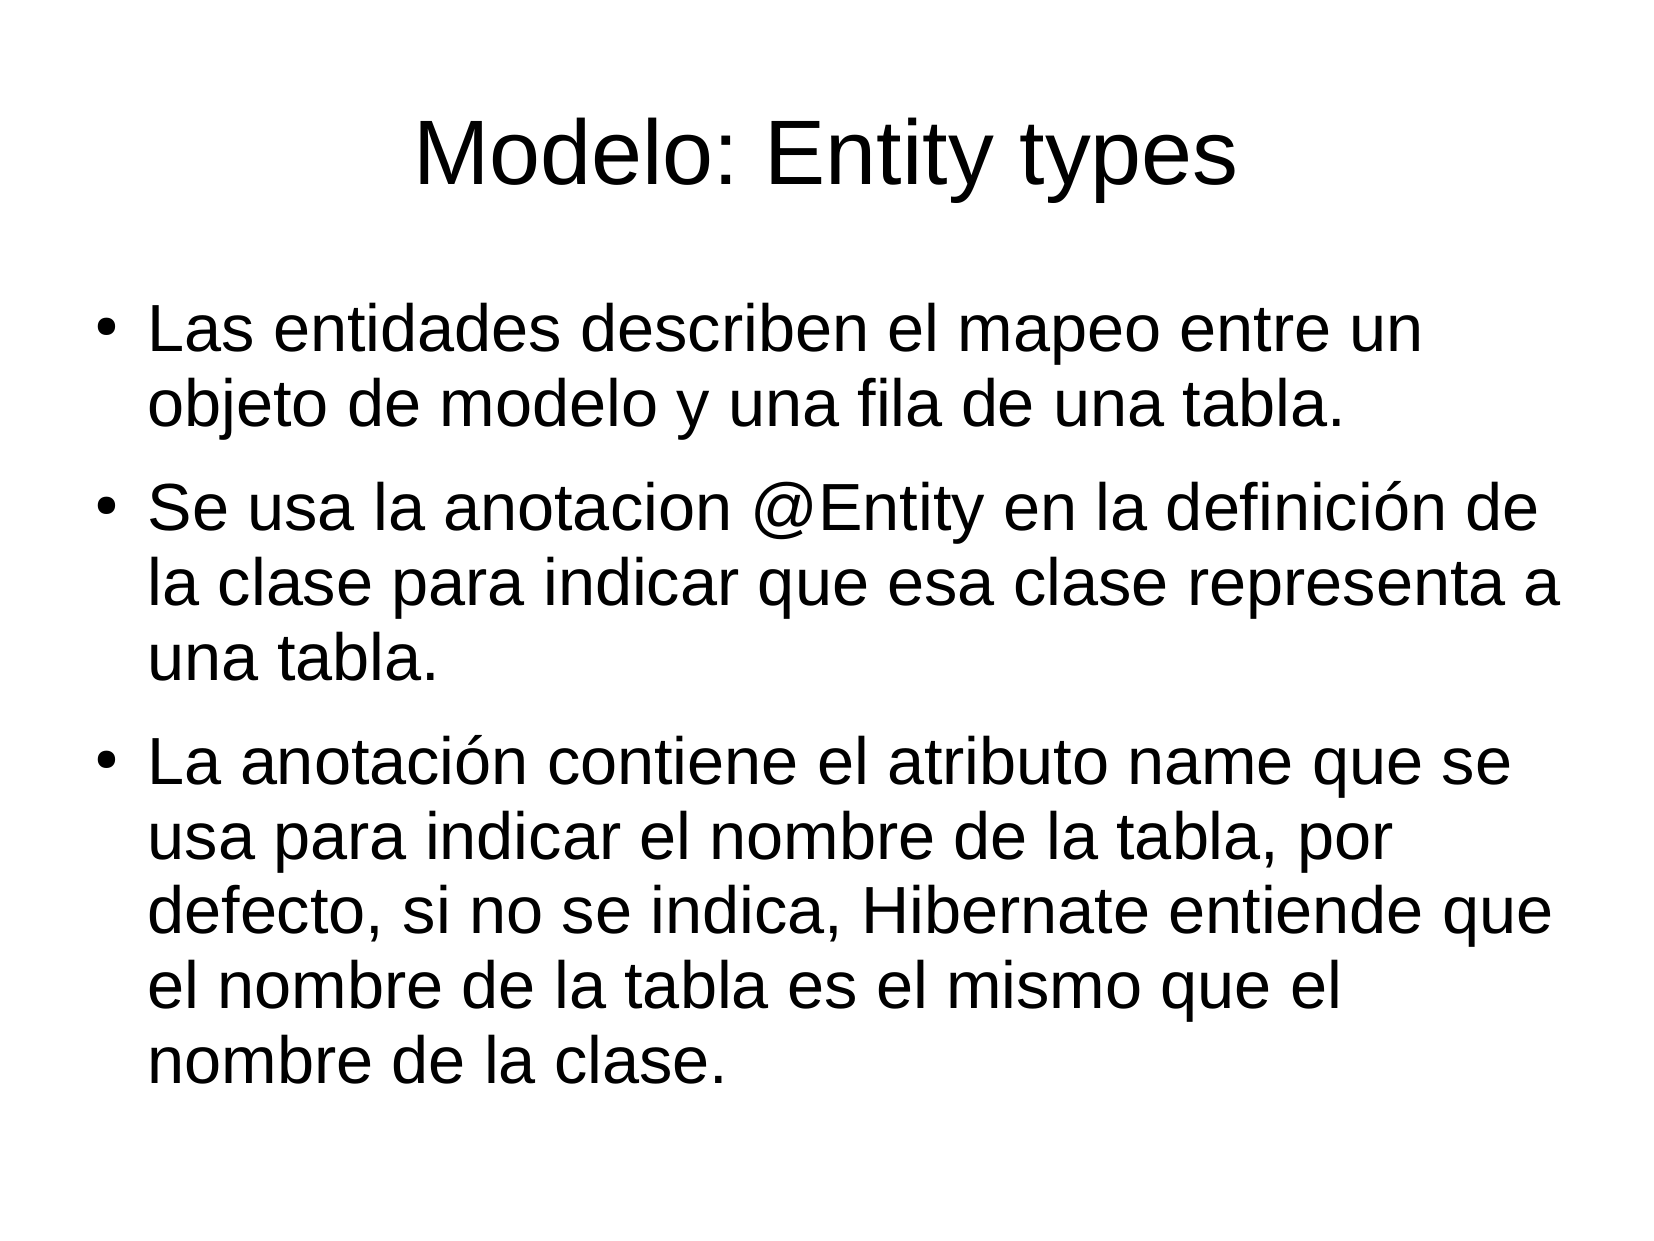

# Modelo: Entity types
Las entidades describen el mapeo entre un objeto de modelo y una fila de una tabla.
Se usa la anotacion @Entity en la definición de la clase para indicar que esa clase representa a una tabla.
La anotación contiene el atributo name que se usa para indicar el nombre de la tabla, por defecto, si no se indica, Hibernate entiende que el nombre de la tabla es el mismo que el nombre de la clase.